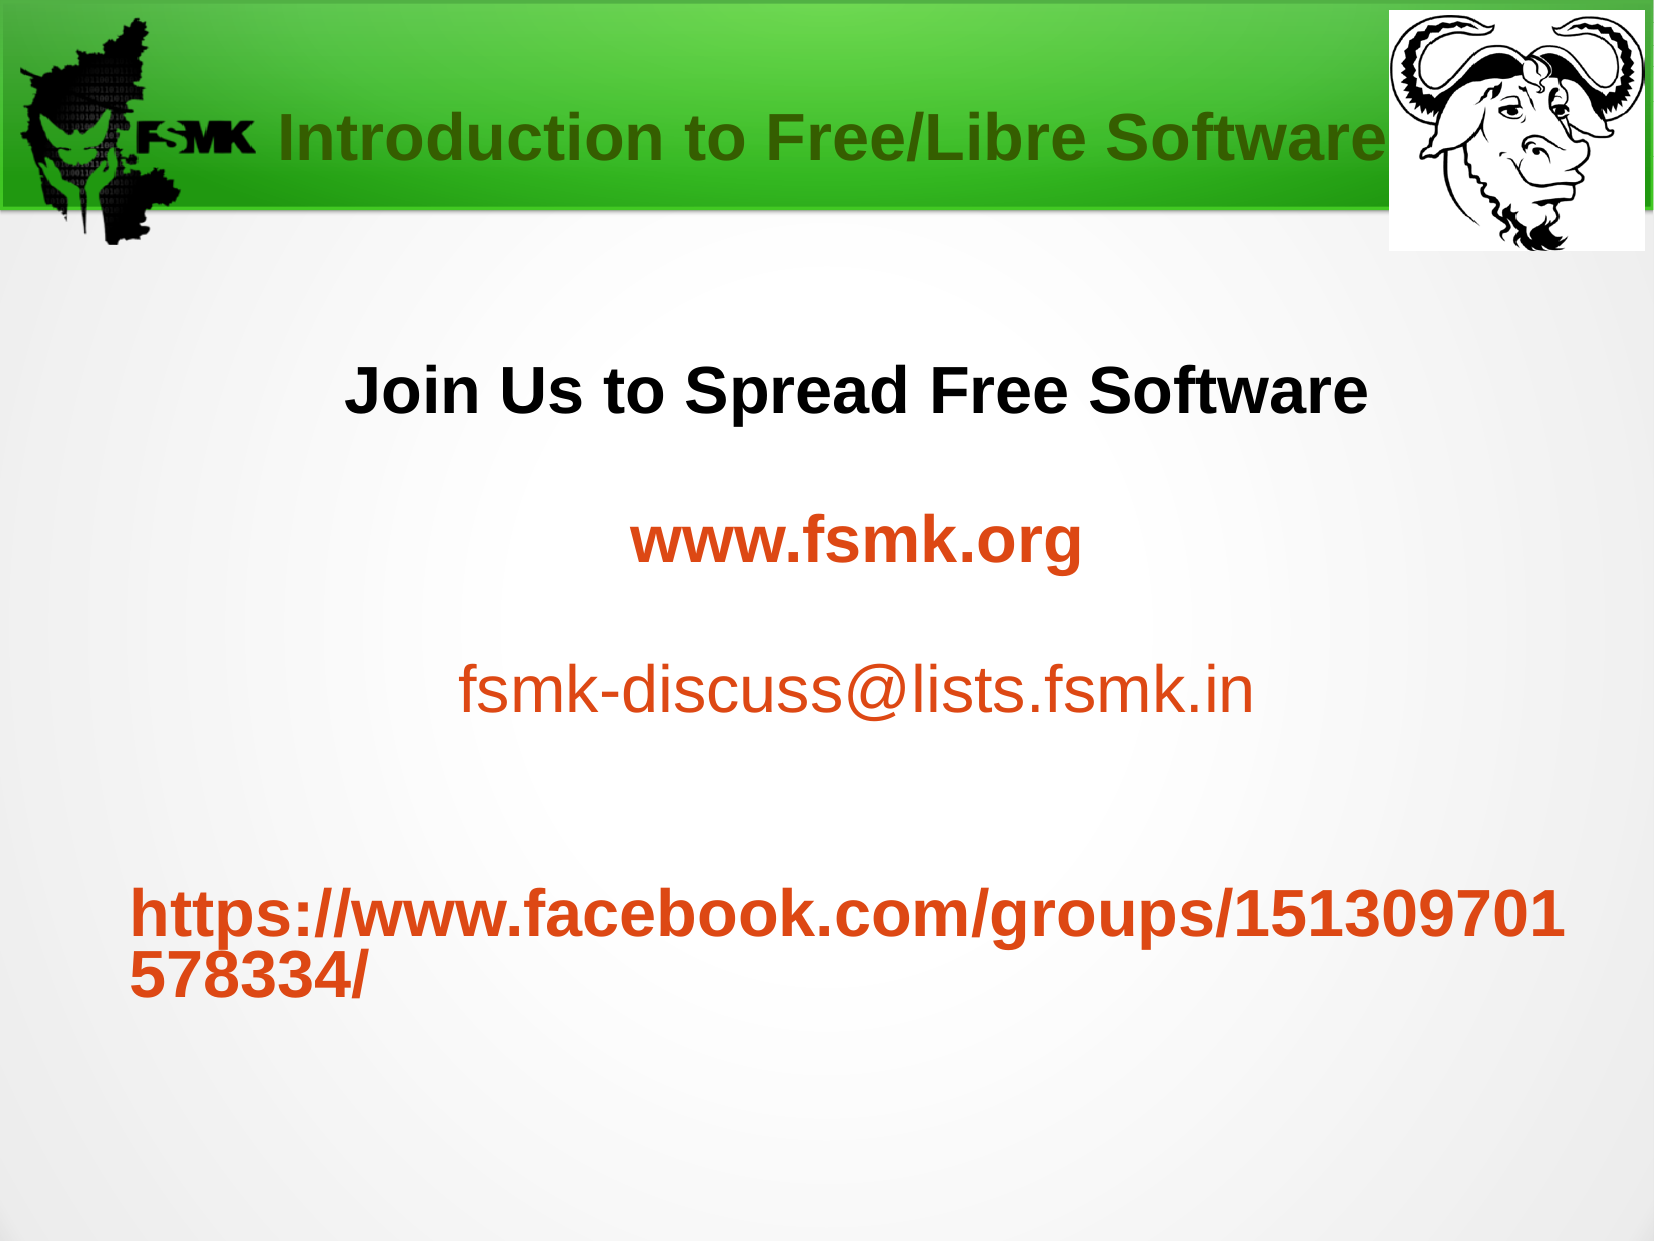

# Introduction to Free/Libre Software
Join Us to Spread Free Software
www.fsmk.org
fsmk-discuss@lists.fsmk.in
https://www.facebook.com/groups/151309701578334/